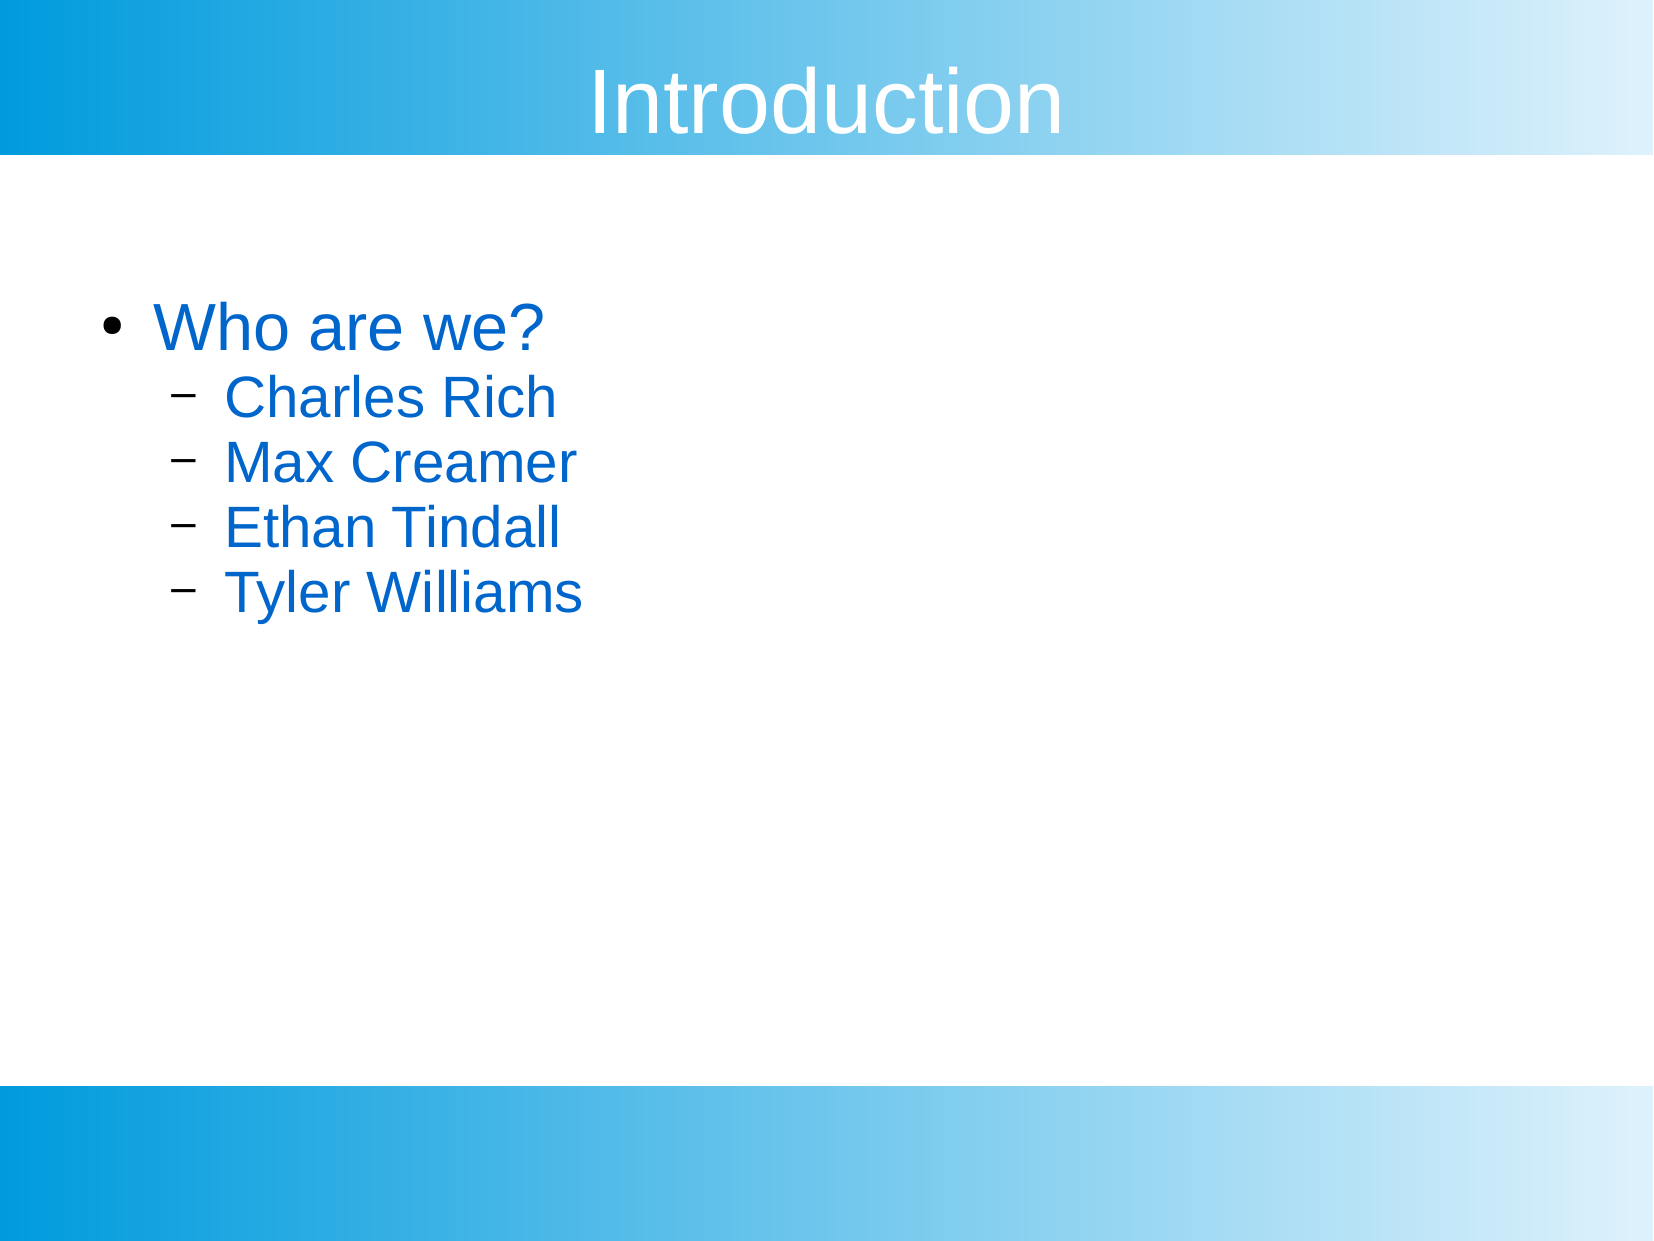

# Introduction
Who are we?
Charles Rich
Max Creamer
Ethan Tindall
Tyler Williams